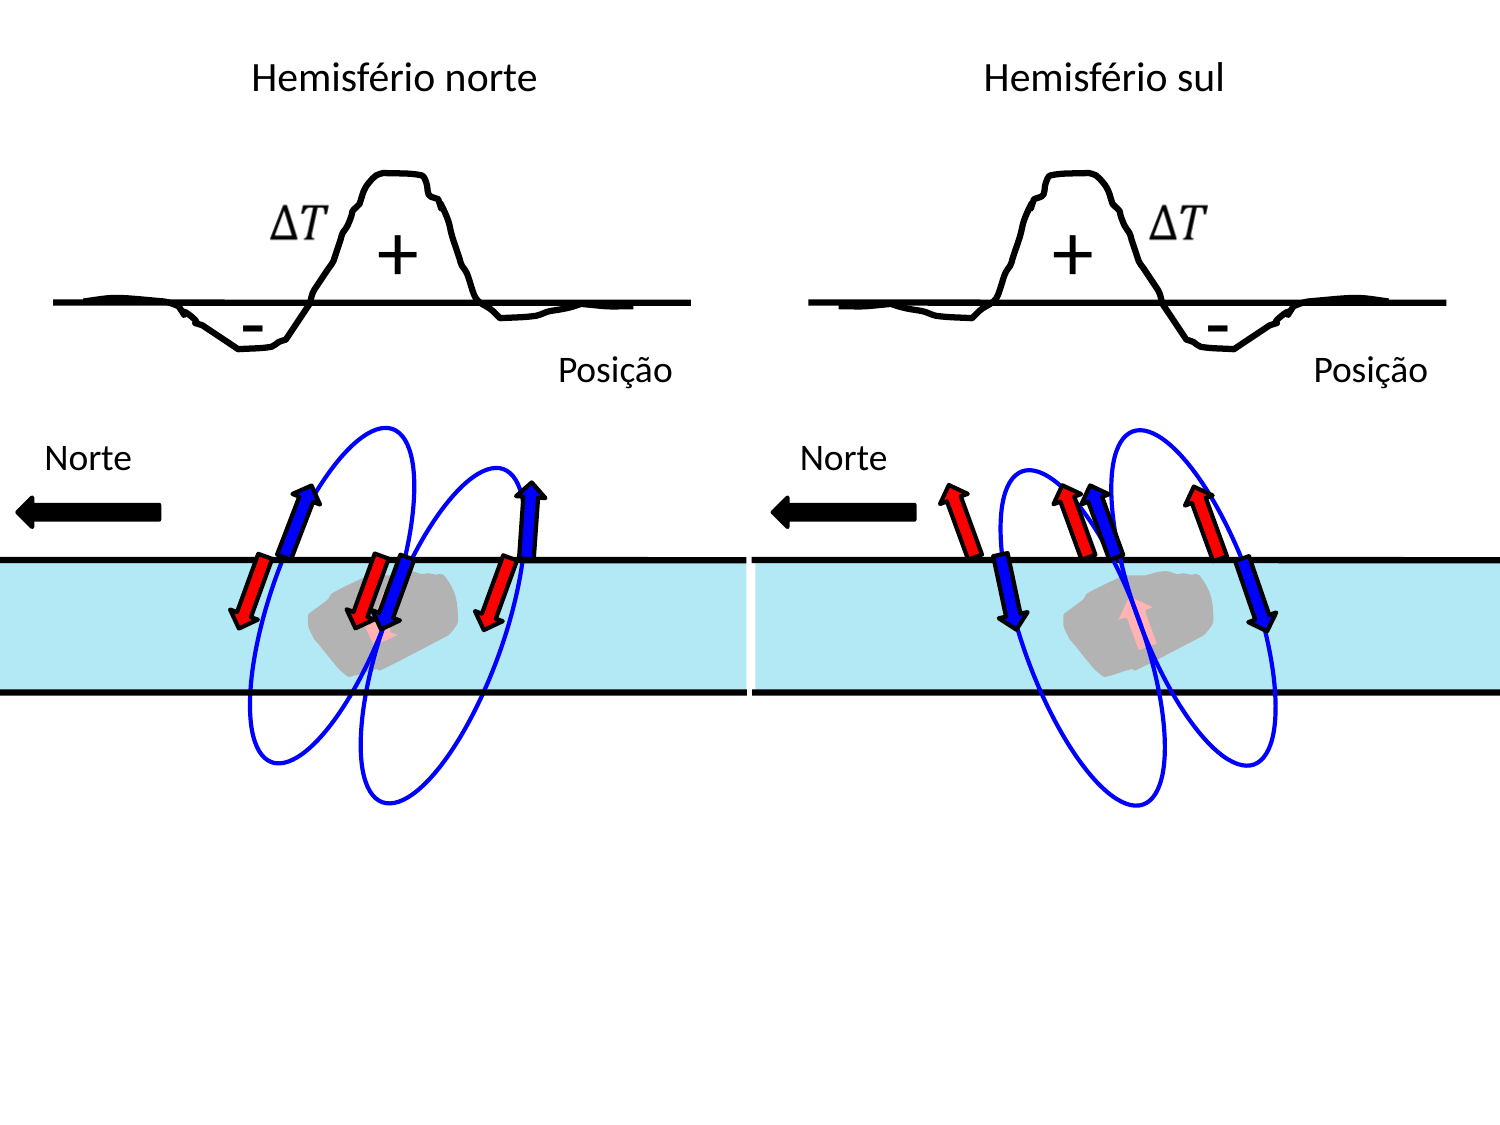

Hemisfério norte
Hemisfério sul
+
-
+
-
Posição
Posição
Norte
Norte